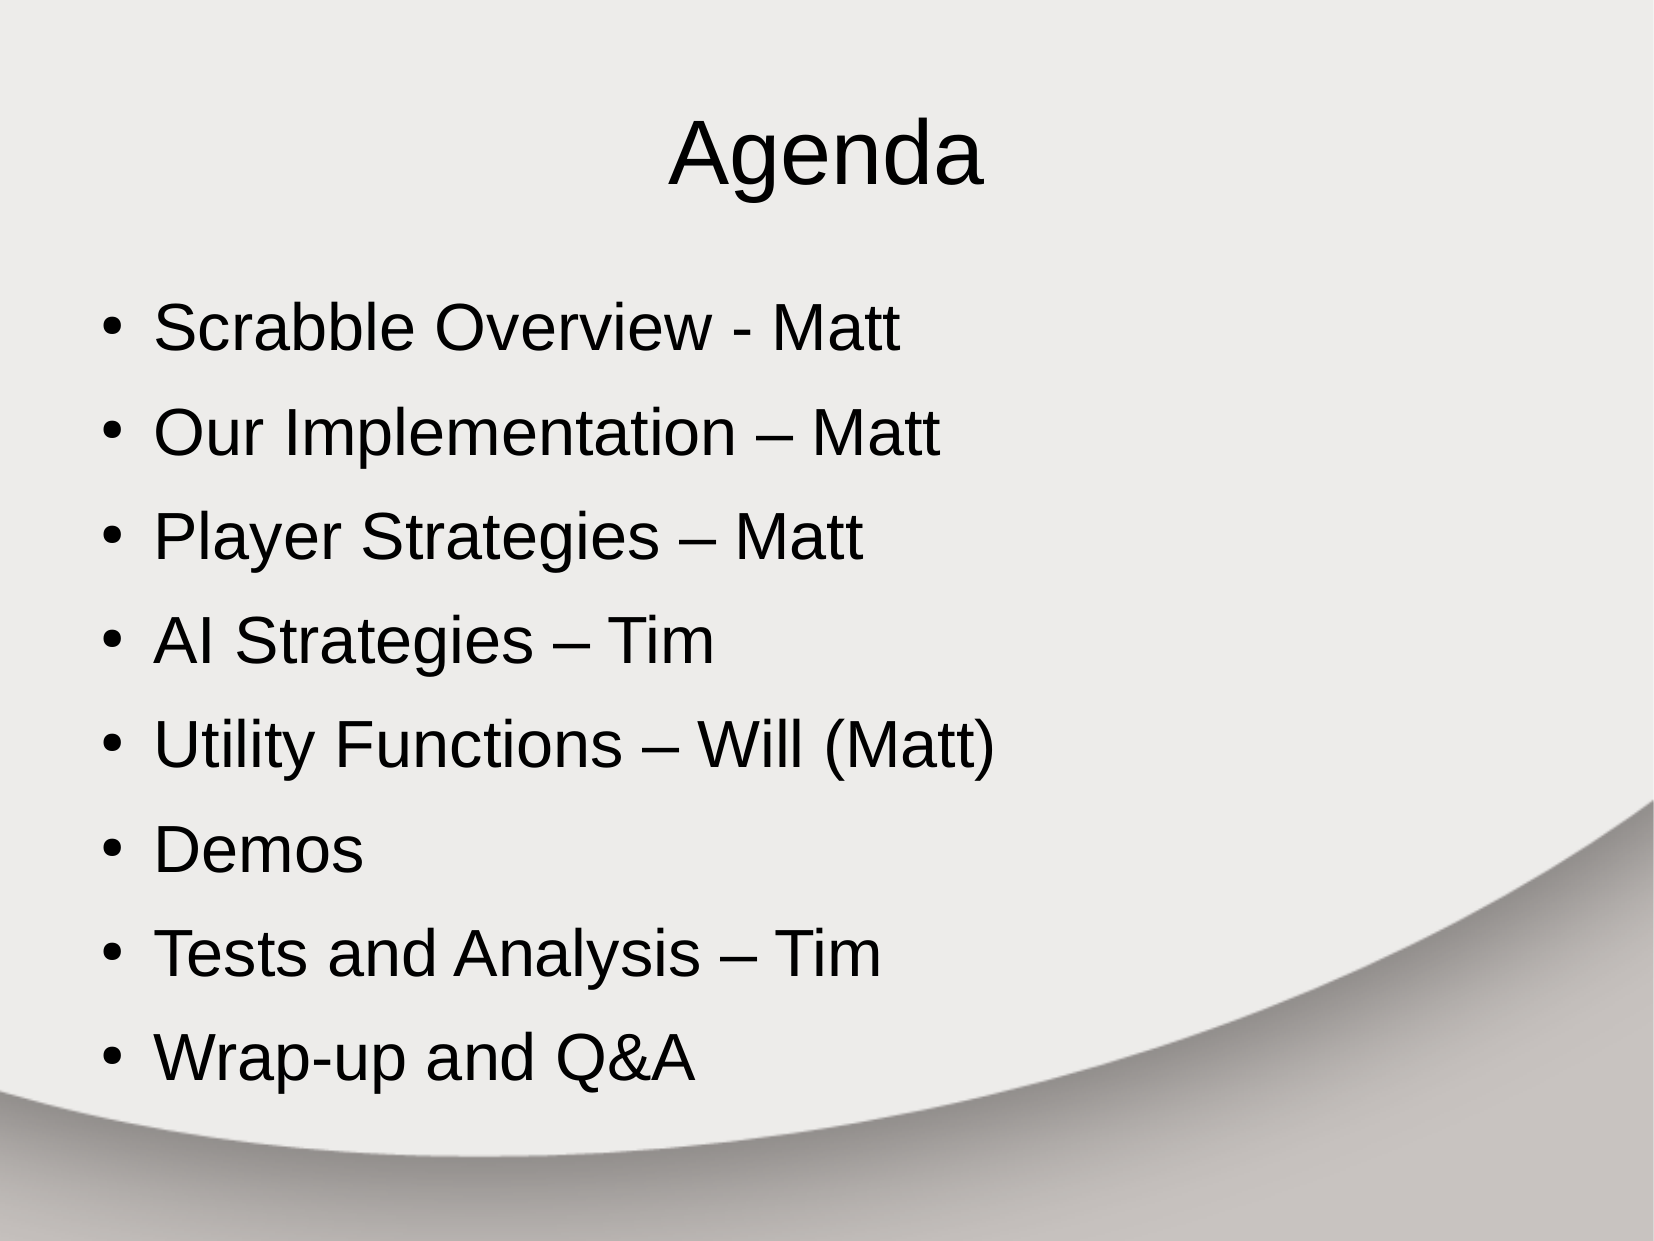

# Agenda
Scrabble Overview - Matt
Our Implementation – Matt
Player Strategies – Matt
AI Strategies – Tim
Utility Functions – Will (Matt)
Demos
Tests and Analysis – Tim
Wrap-up and Q&A